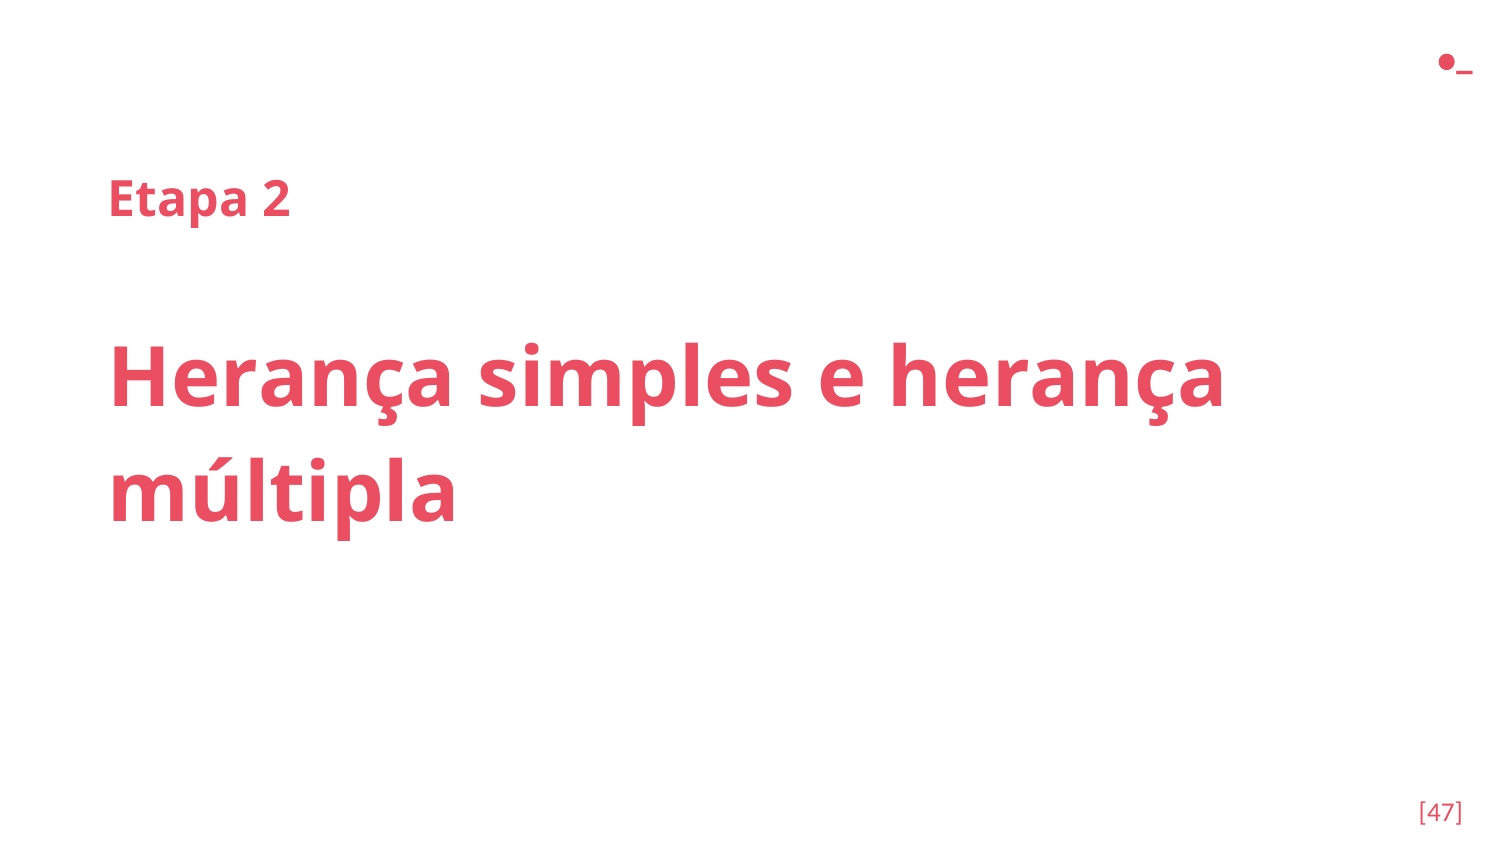

Etapa 2
Herança simples e herança múltipla